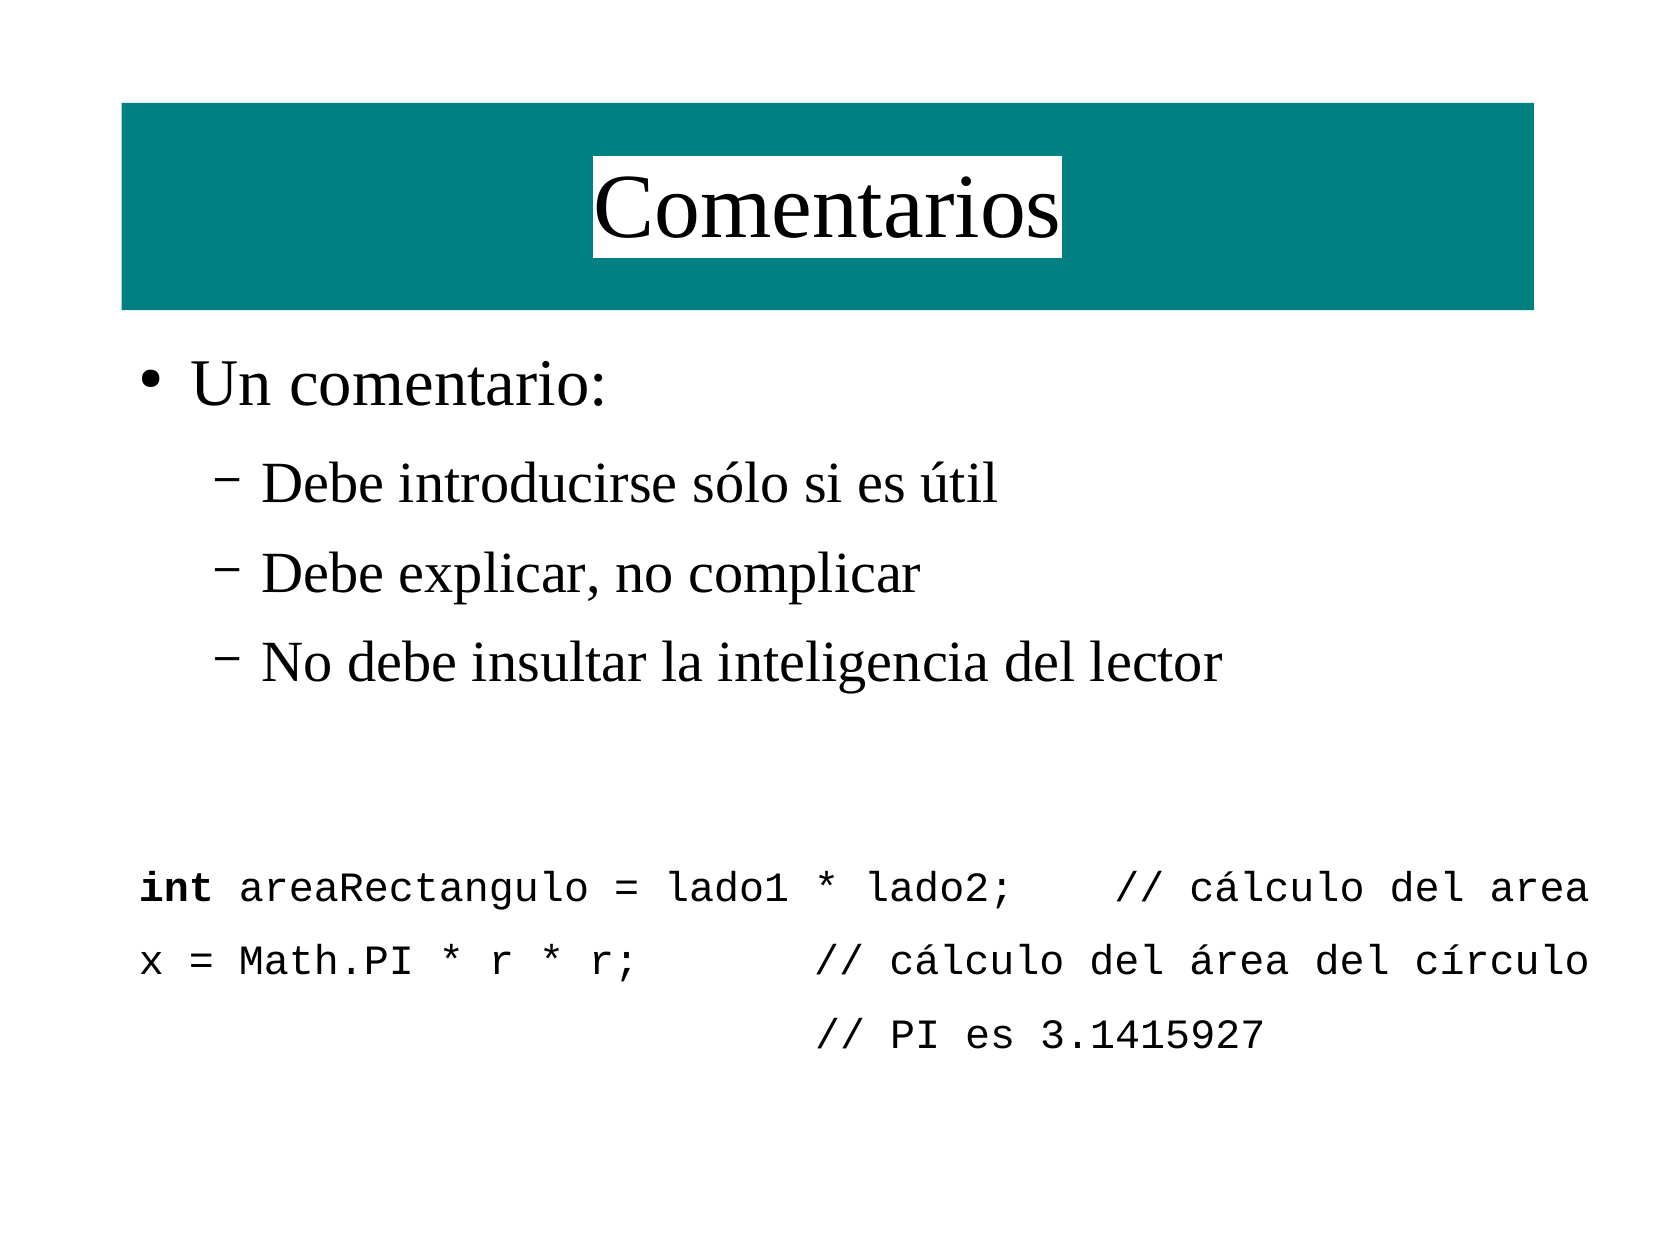

# Comentarios
Un comentario:
Debe introducirse sólo si es útil
Debe explicar, no complicar
No debe insultar la inteligencia del lector
int areaRectangulo = lado1 * lado2; // cálculo del area
x = Math.PI * r * r; // cálculo del área del círculo
 // PI es 3.1415927